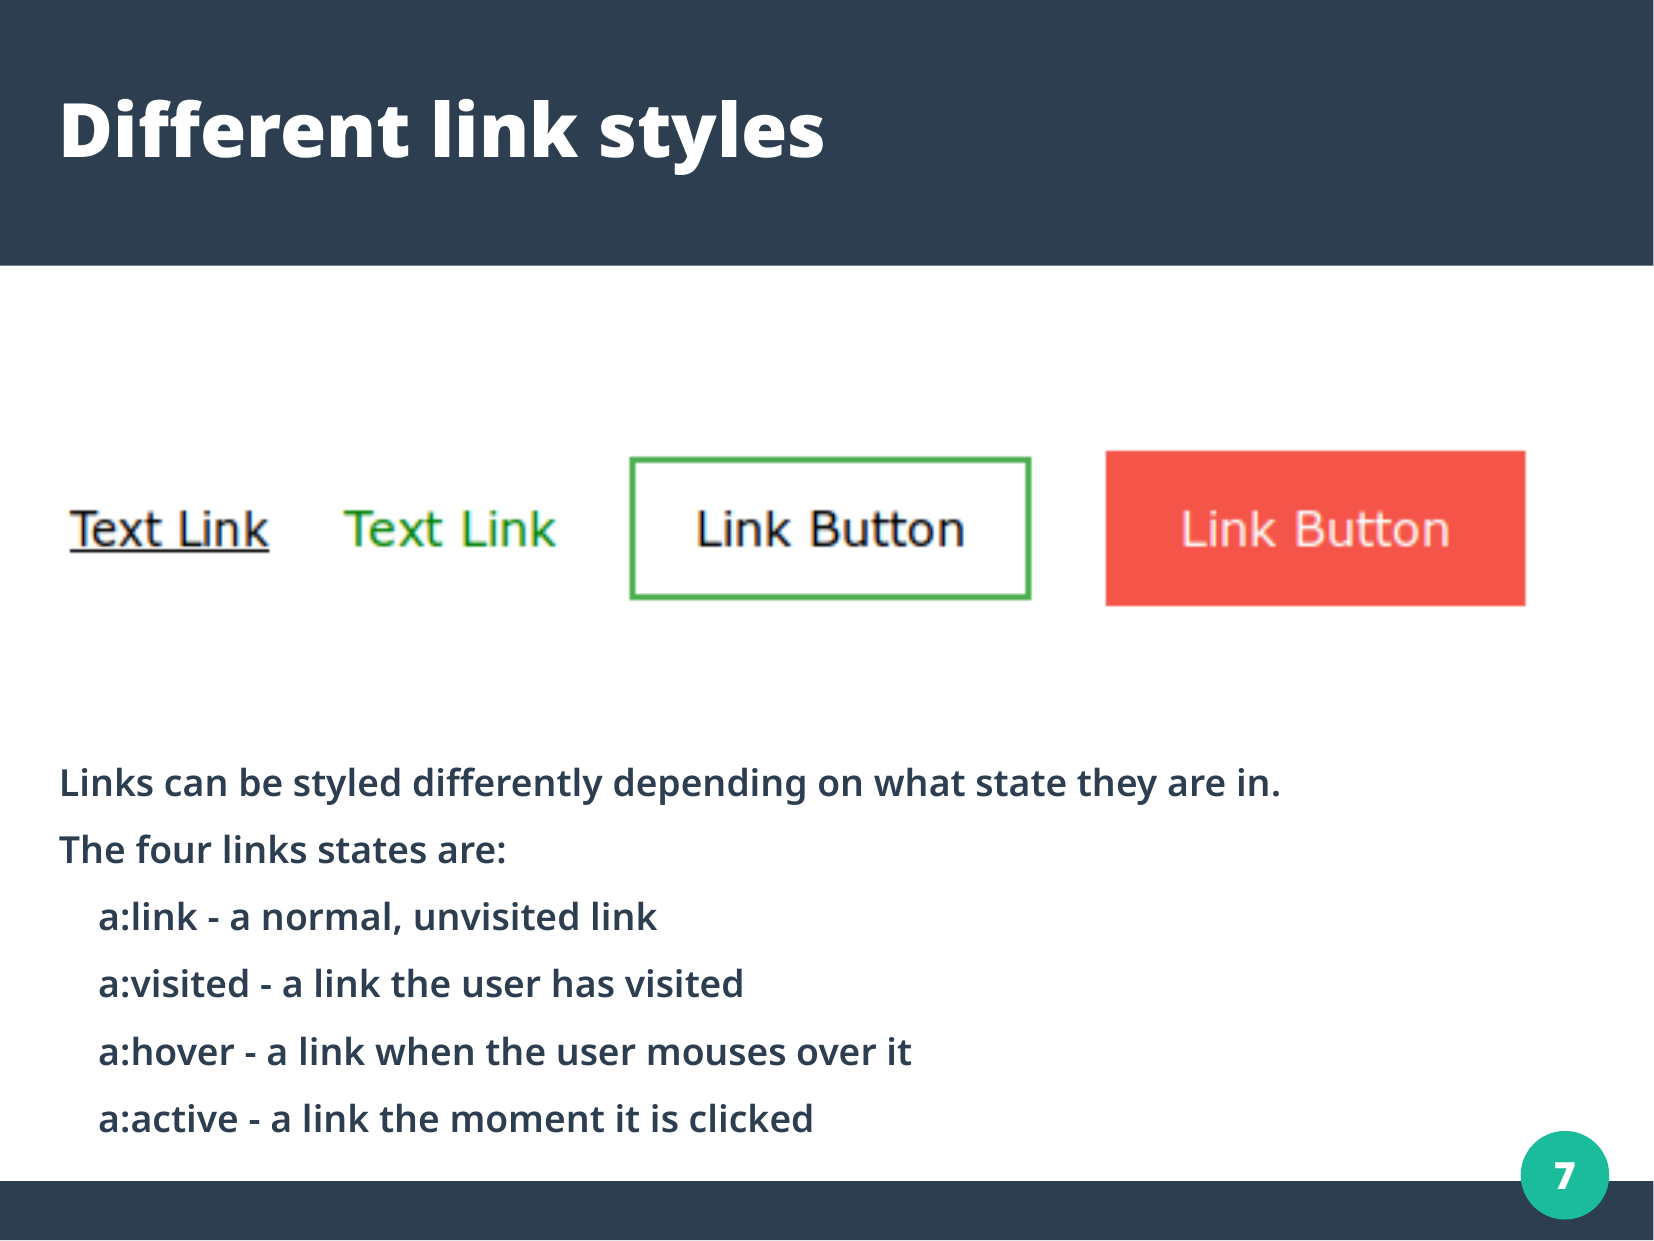

# Different link styles
Links can be styled differently depending on what state they are in.
The four links states are:
 a:link - a normal, unvisited link
 a:visited - a link the user has visited
 a:hover - a link when the user mouses over it
 a:active - a link the moment it is clicked
7